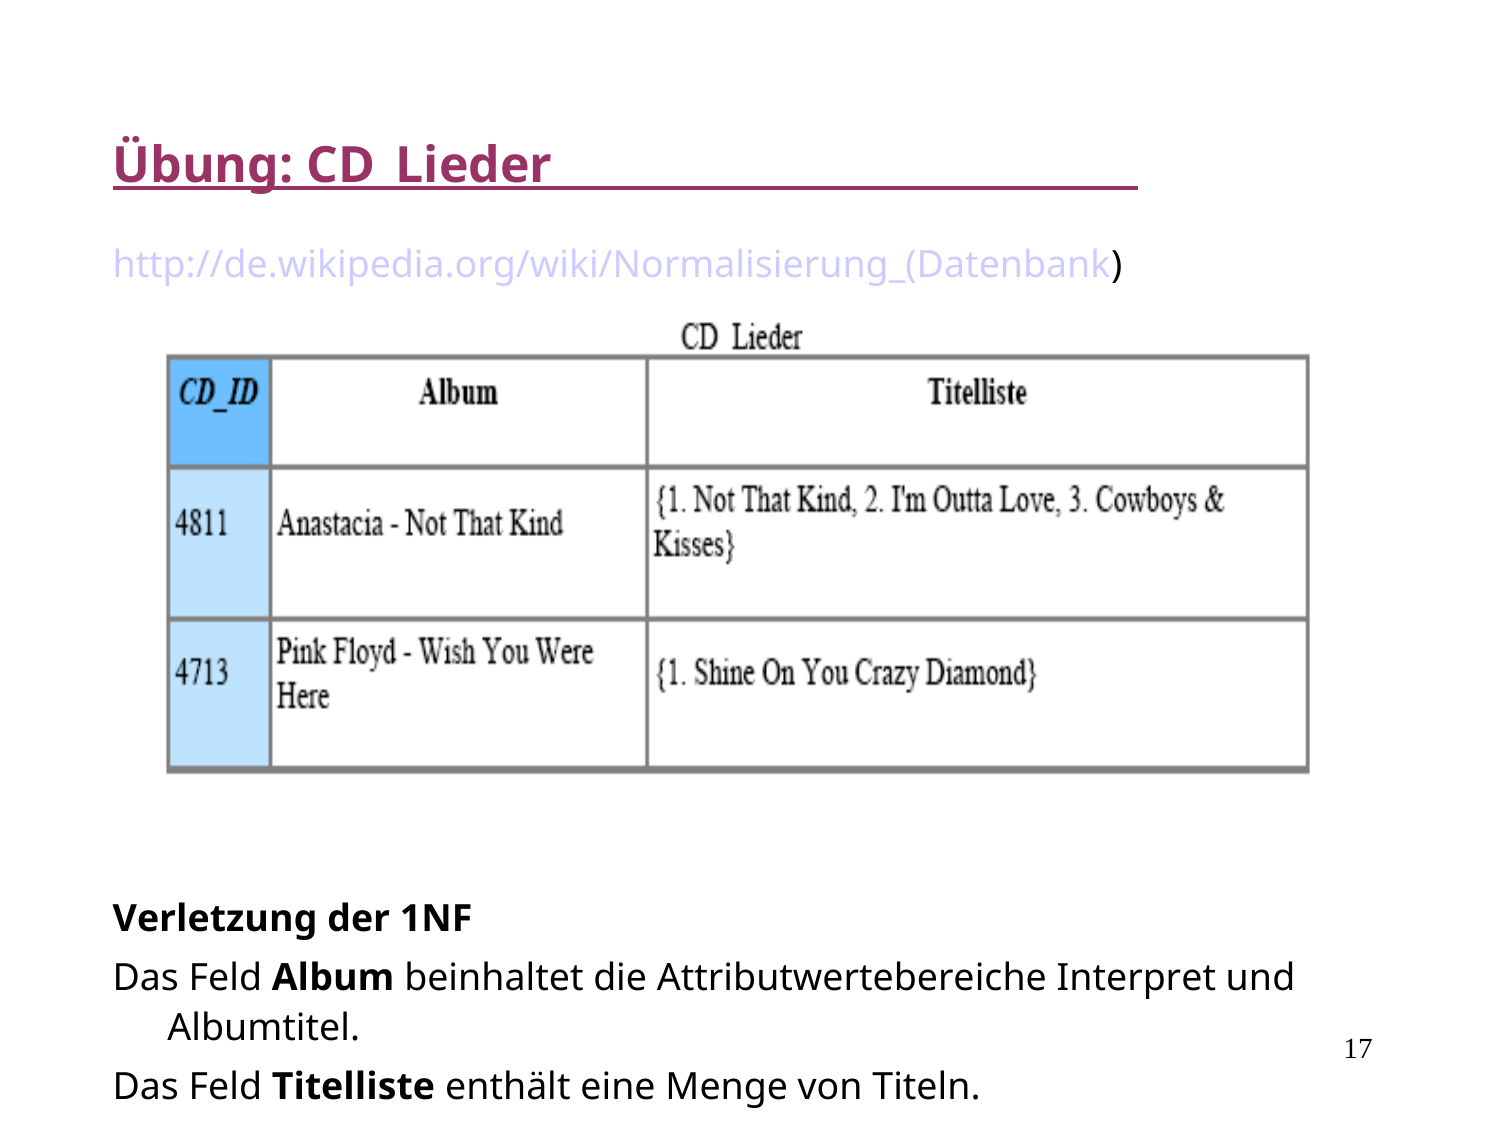

# Übung: CD_Lieder
http://de.wikipedia.org/wiki/Normalisierung_(Datenbank)
Verletzung der 1NF
Das Feld Album beinhaltet die Attributwertebereiche Interpret und Albumtitel.
Das Feld Titelliste enthält eine Menge von Titeln.
17